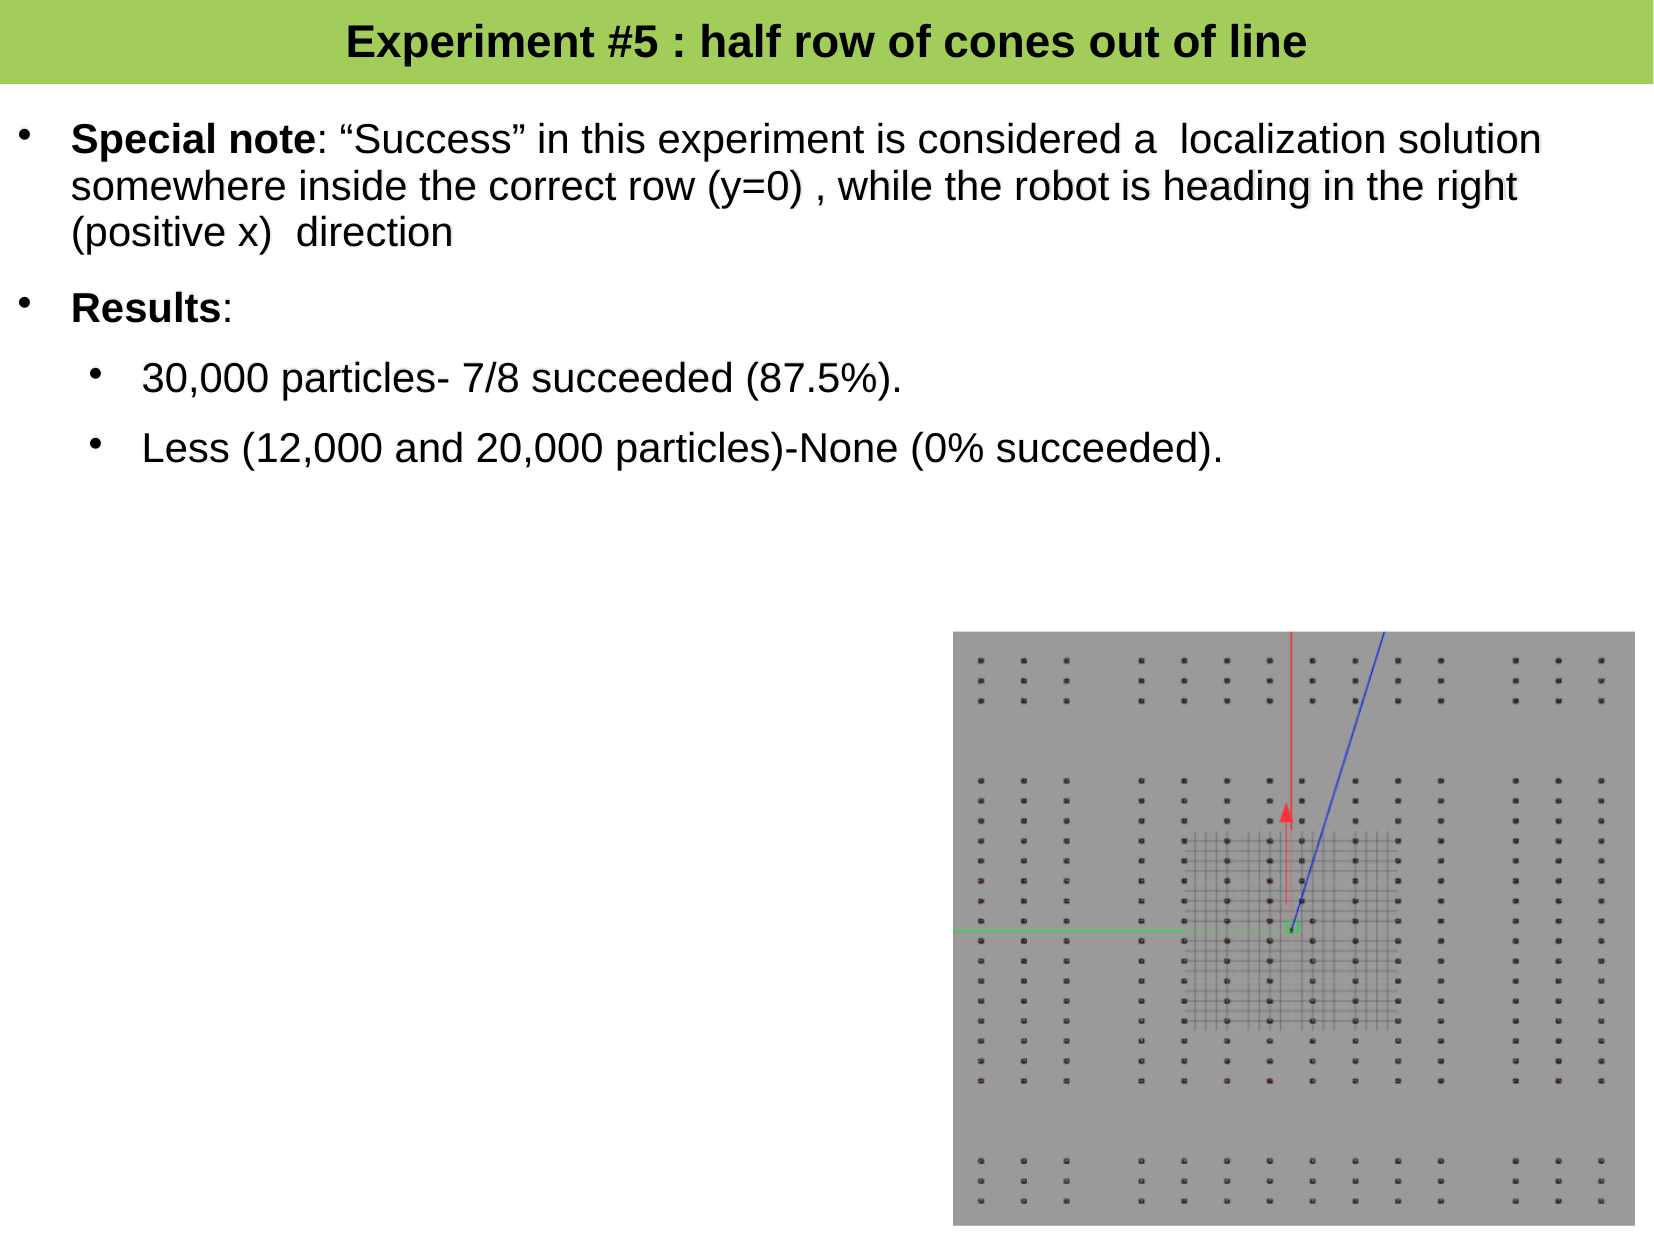

# Experiment #5 : half row of cones out of line
Special note: “Success” in this experiment is considered a localization solution somewhere inside the correct row (y=0) , while the robot is heading in the right (positive x) direction
Results:
30,000 particles- 7/8 succeeded (87.5%).
Less (12,000 and 20,000 particles)-None (0% succeeded).